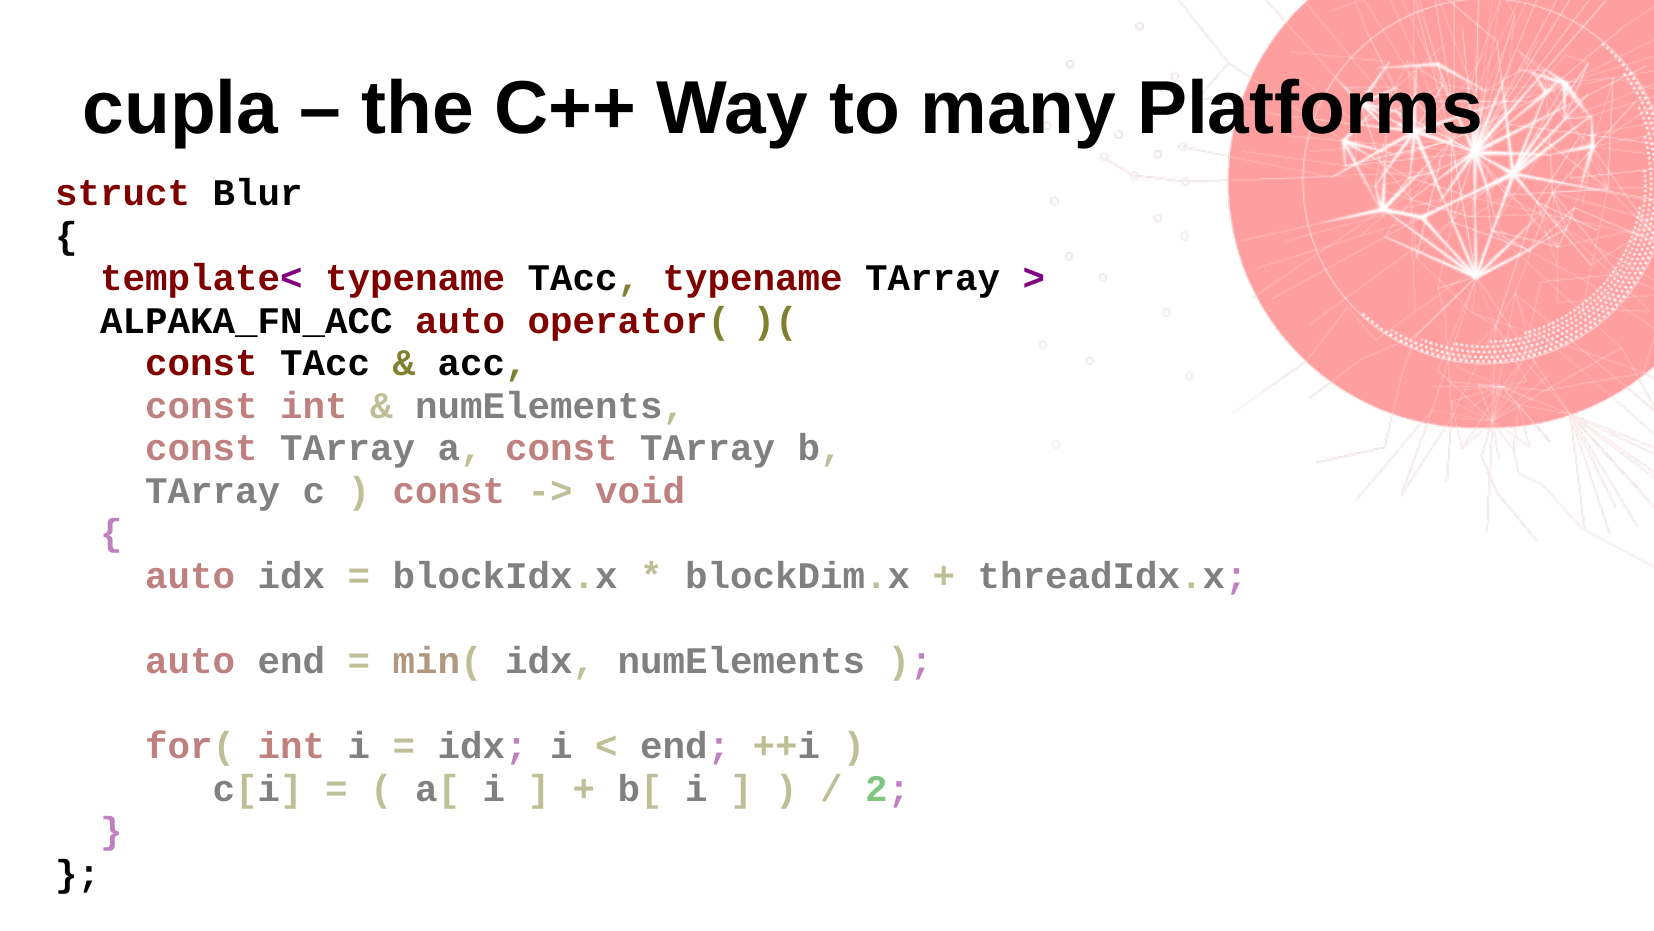

# cupla – the C++ Way to many Platforms
struct Blur
{
 template< typename TAcc, typename TArray >
 ALPAKA_FN_ACC auto operator( )(
 const TAcc & acc,
 const int & numElements,
 const TArray a, const TArray b,
 TArray c ) const -> void
 {
 auto idx = blockIdx.x * blockDim.x + threadIdx.x;
 auto end = min( idx, numElements );
 for( int i = idx; i < end; ++i )
 c[i] = ( a[ i ] + b[ i ] ) / 2;
 }
};